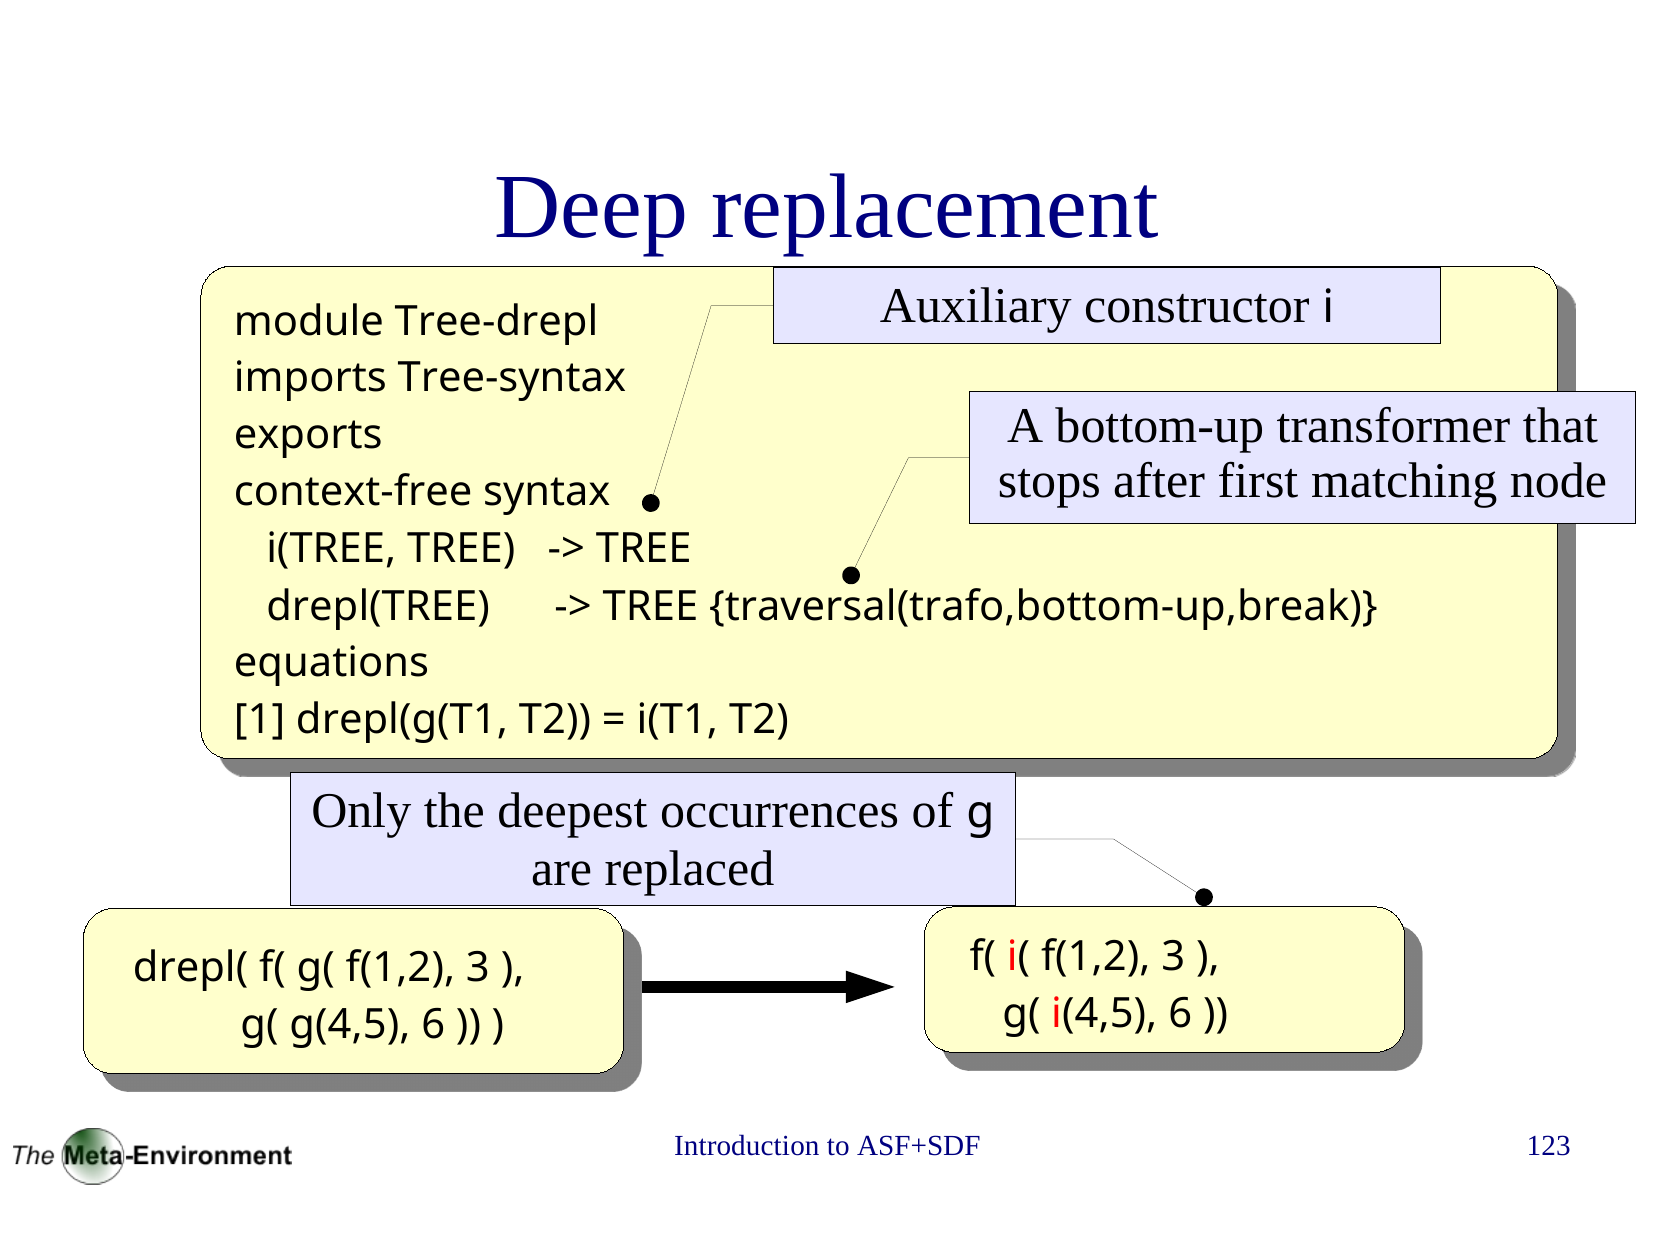

# Deep replacement
module Tree-drepl
imports Tree-syntax
exports
context-free syntax
 i(TREE, TREE) -> TREE
 drepl(TREE) -> TREE {traversal(trafo,bottom-up,break)}
equations
[1] drepl(g(T1, T2)) = i(T1, T2)
 f( i( f(1,2), 3 ),
 g( i(4,5), 6 ))
drepl( f( g( f(1,2), 3 ),
 g( g(4,5), 6 )) )
123